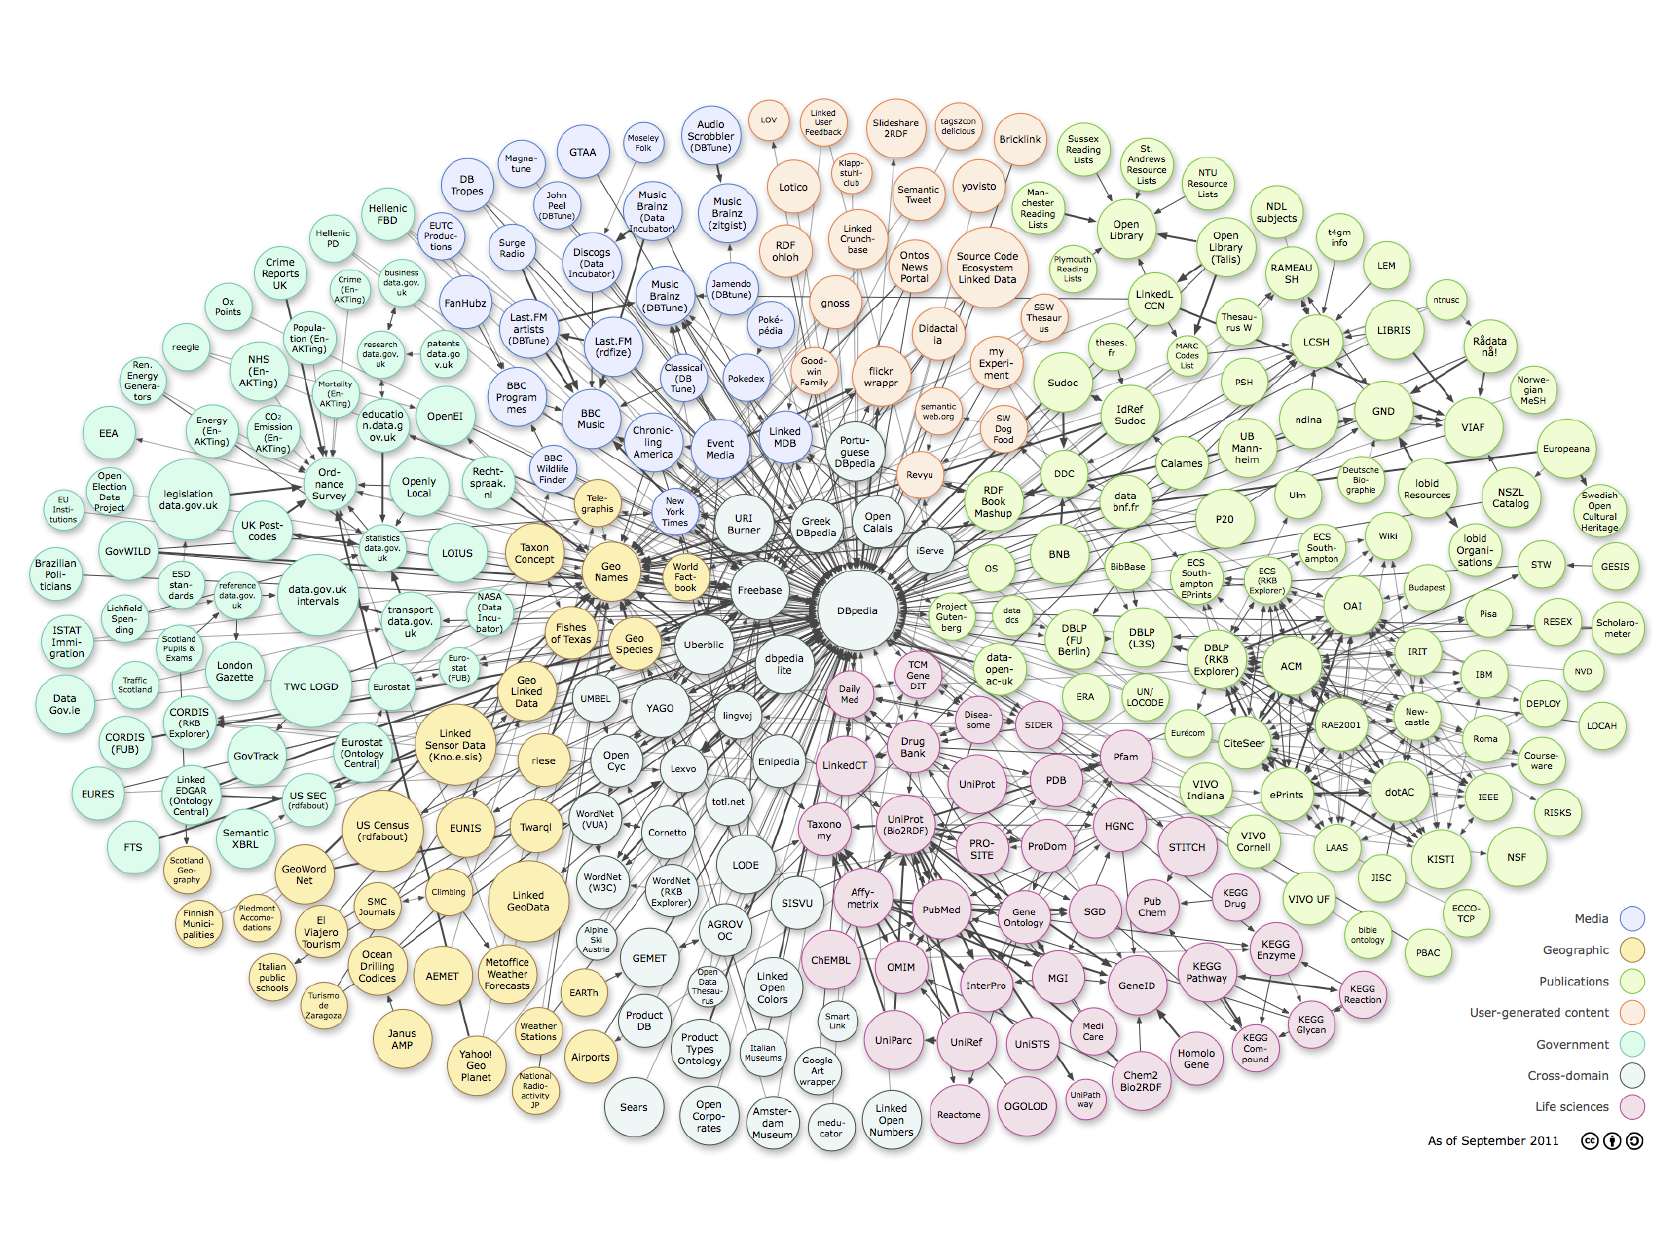

# Motivation
The Linking Open Data Cloud Diagram